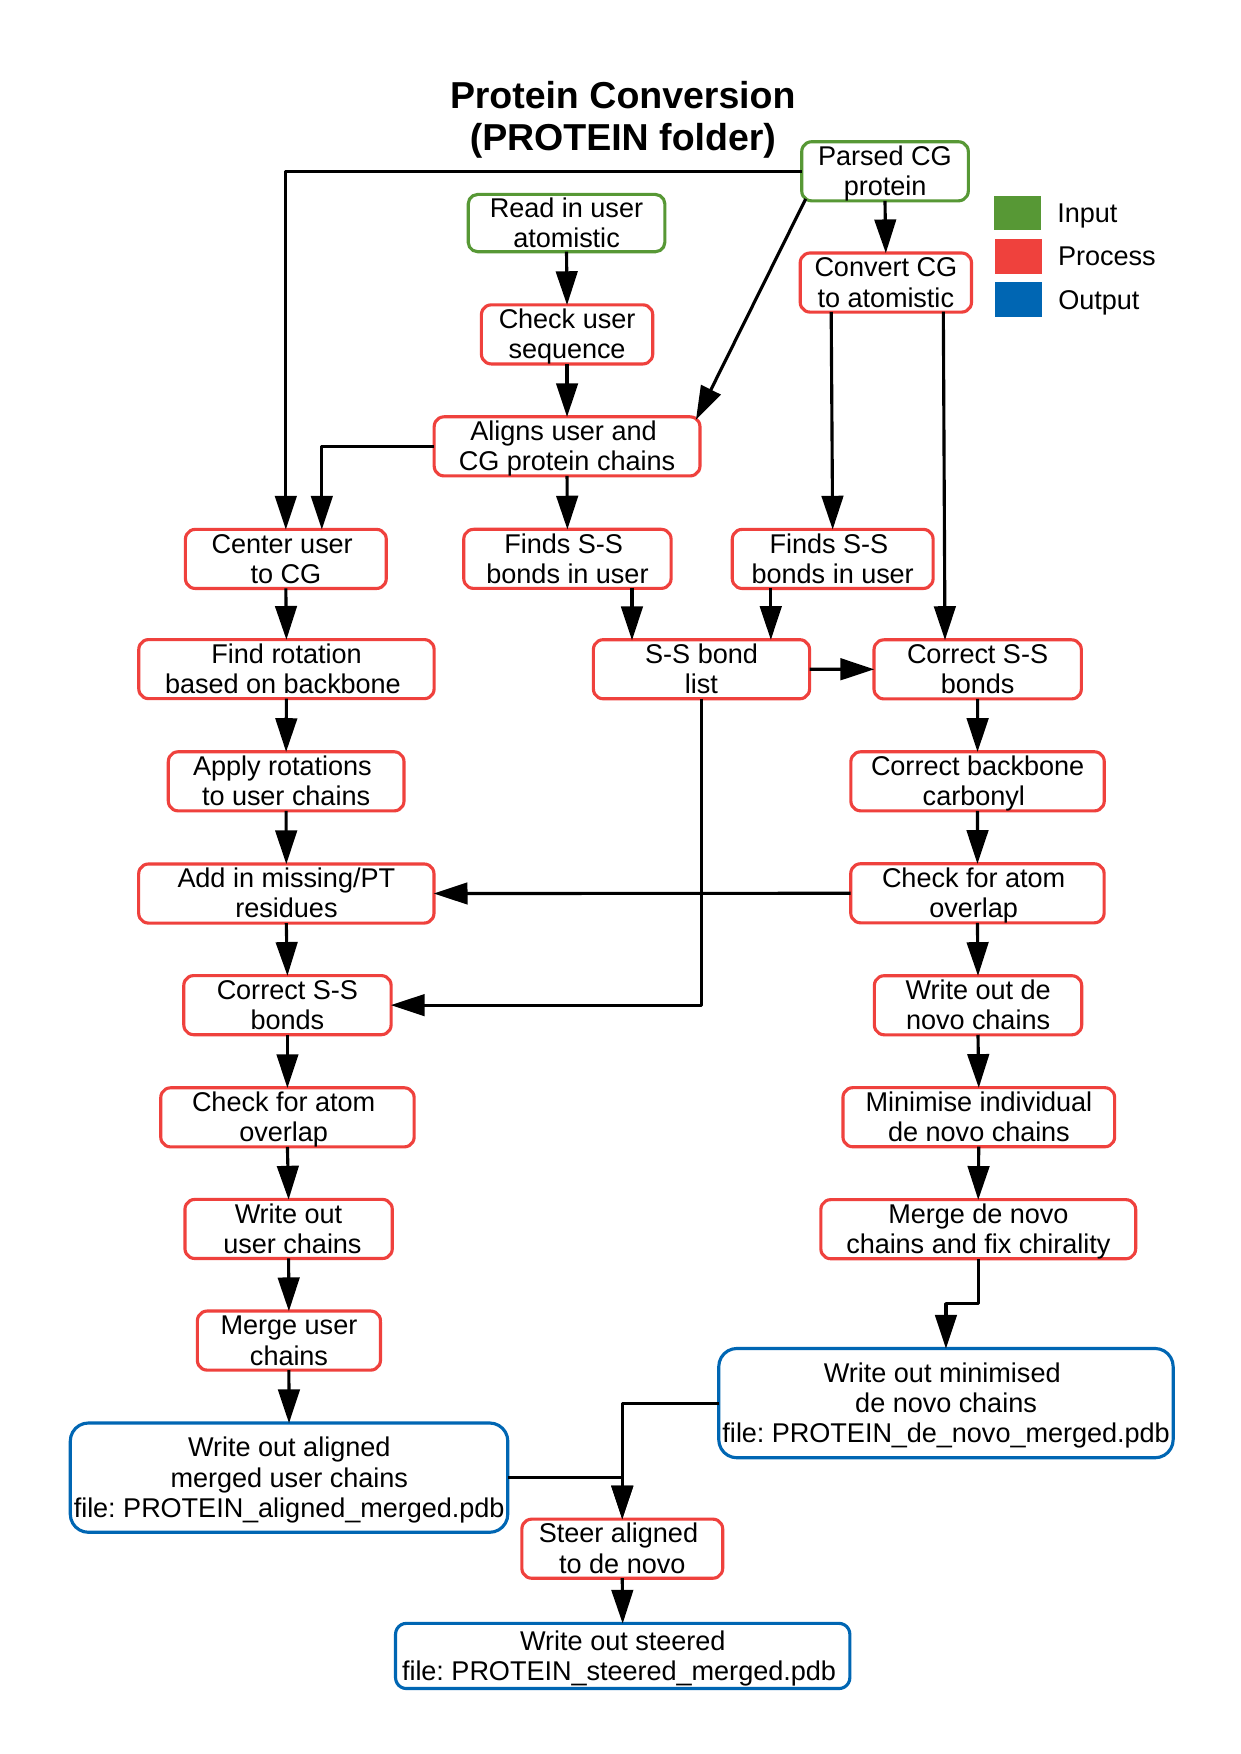

Protein Conversion (PROTEIN folder)
Parsed CG
protein
Input
Read in user
atomistic
Process
Convert CG
to atomistic
Output
Check user
sequence
Aligns user and
CG protein chains
Finds S-S
bonds in user
Center user
to CG
Finds S-S
bonds in user
Find rotation
based on backbone
S-S bond
list
Correct S-S
bonds
Apply rotations
to user chains
Correct backbone
carbonyl
Check for atom
overlap
Add in missing/PT
 residues
Correct S-S
bonds
Write out de
novo chains
Minimise individual
de novo chains
Check for atom
overlap
Write out
 user chains
Merge de novo
chains and fix chirality
Merge user
chains
Write out minimised
de novo chains
file: PROTEIN_de_novo_merged.pdb
Write out aligned
merged user chains
file: PROTEIN_aligned_merged.pdb
Steer aligned
to de novo
Write out steered
file: PROTEIN_steered_merged.pdb